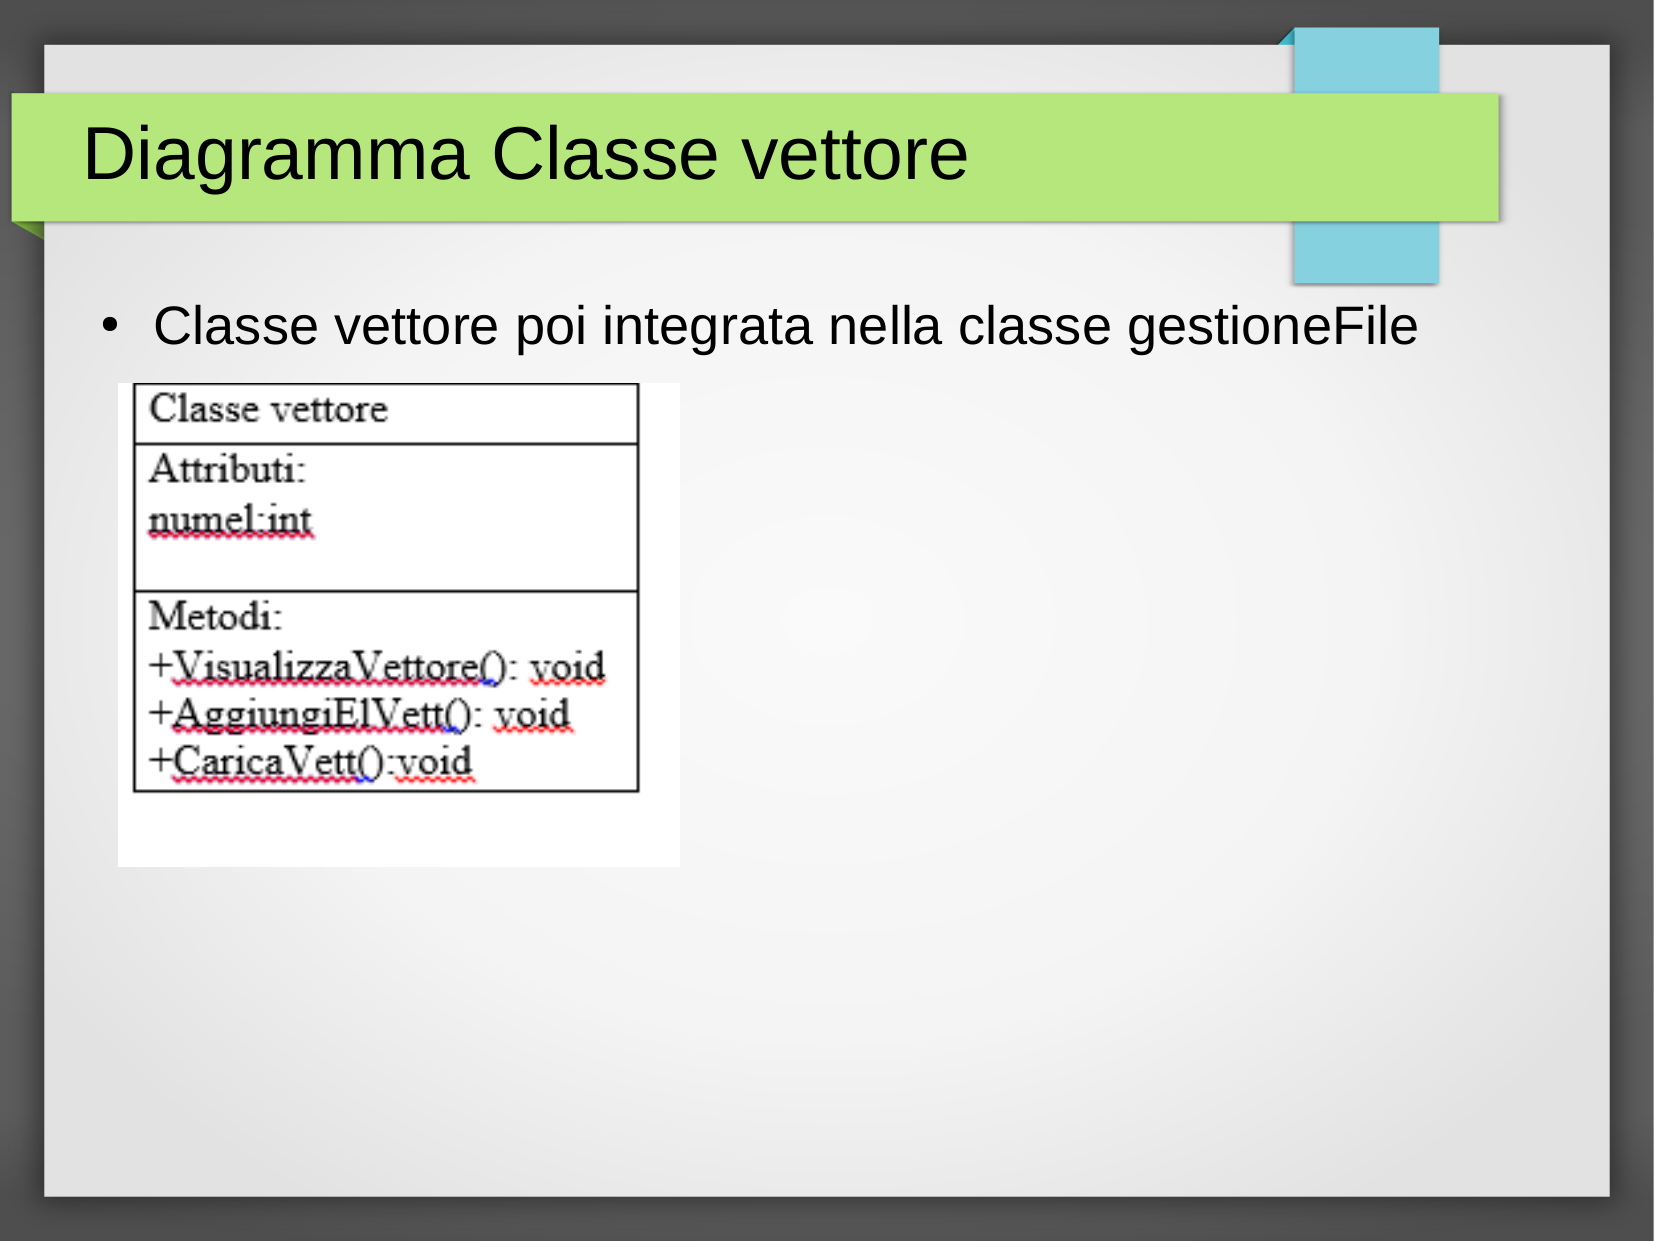

# Diagramma Classe vettore
Classe vettore poi integrata nella classe gestioneFile